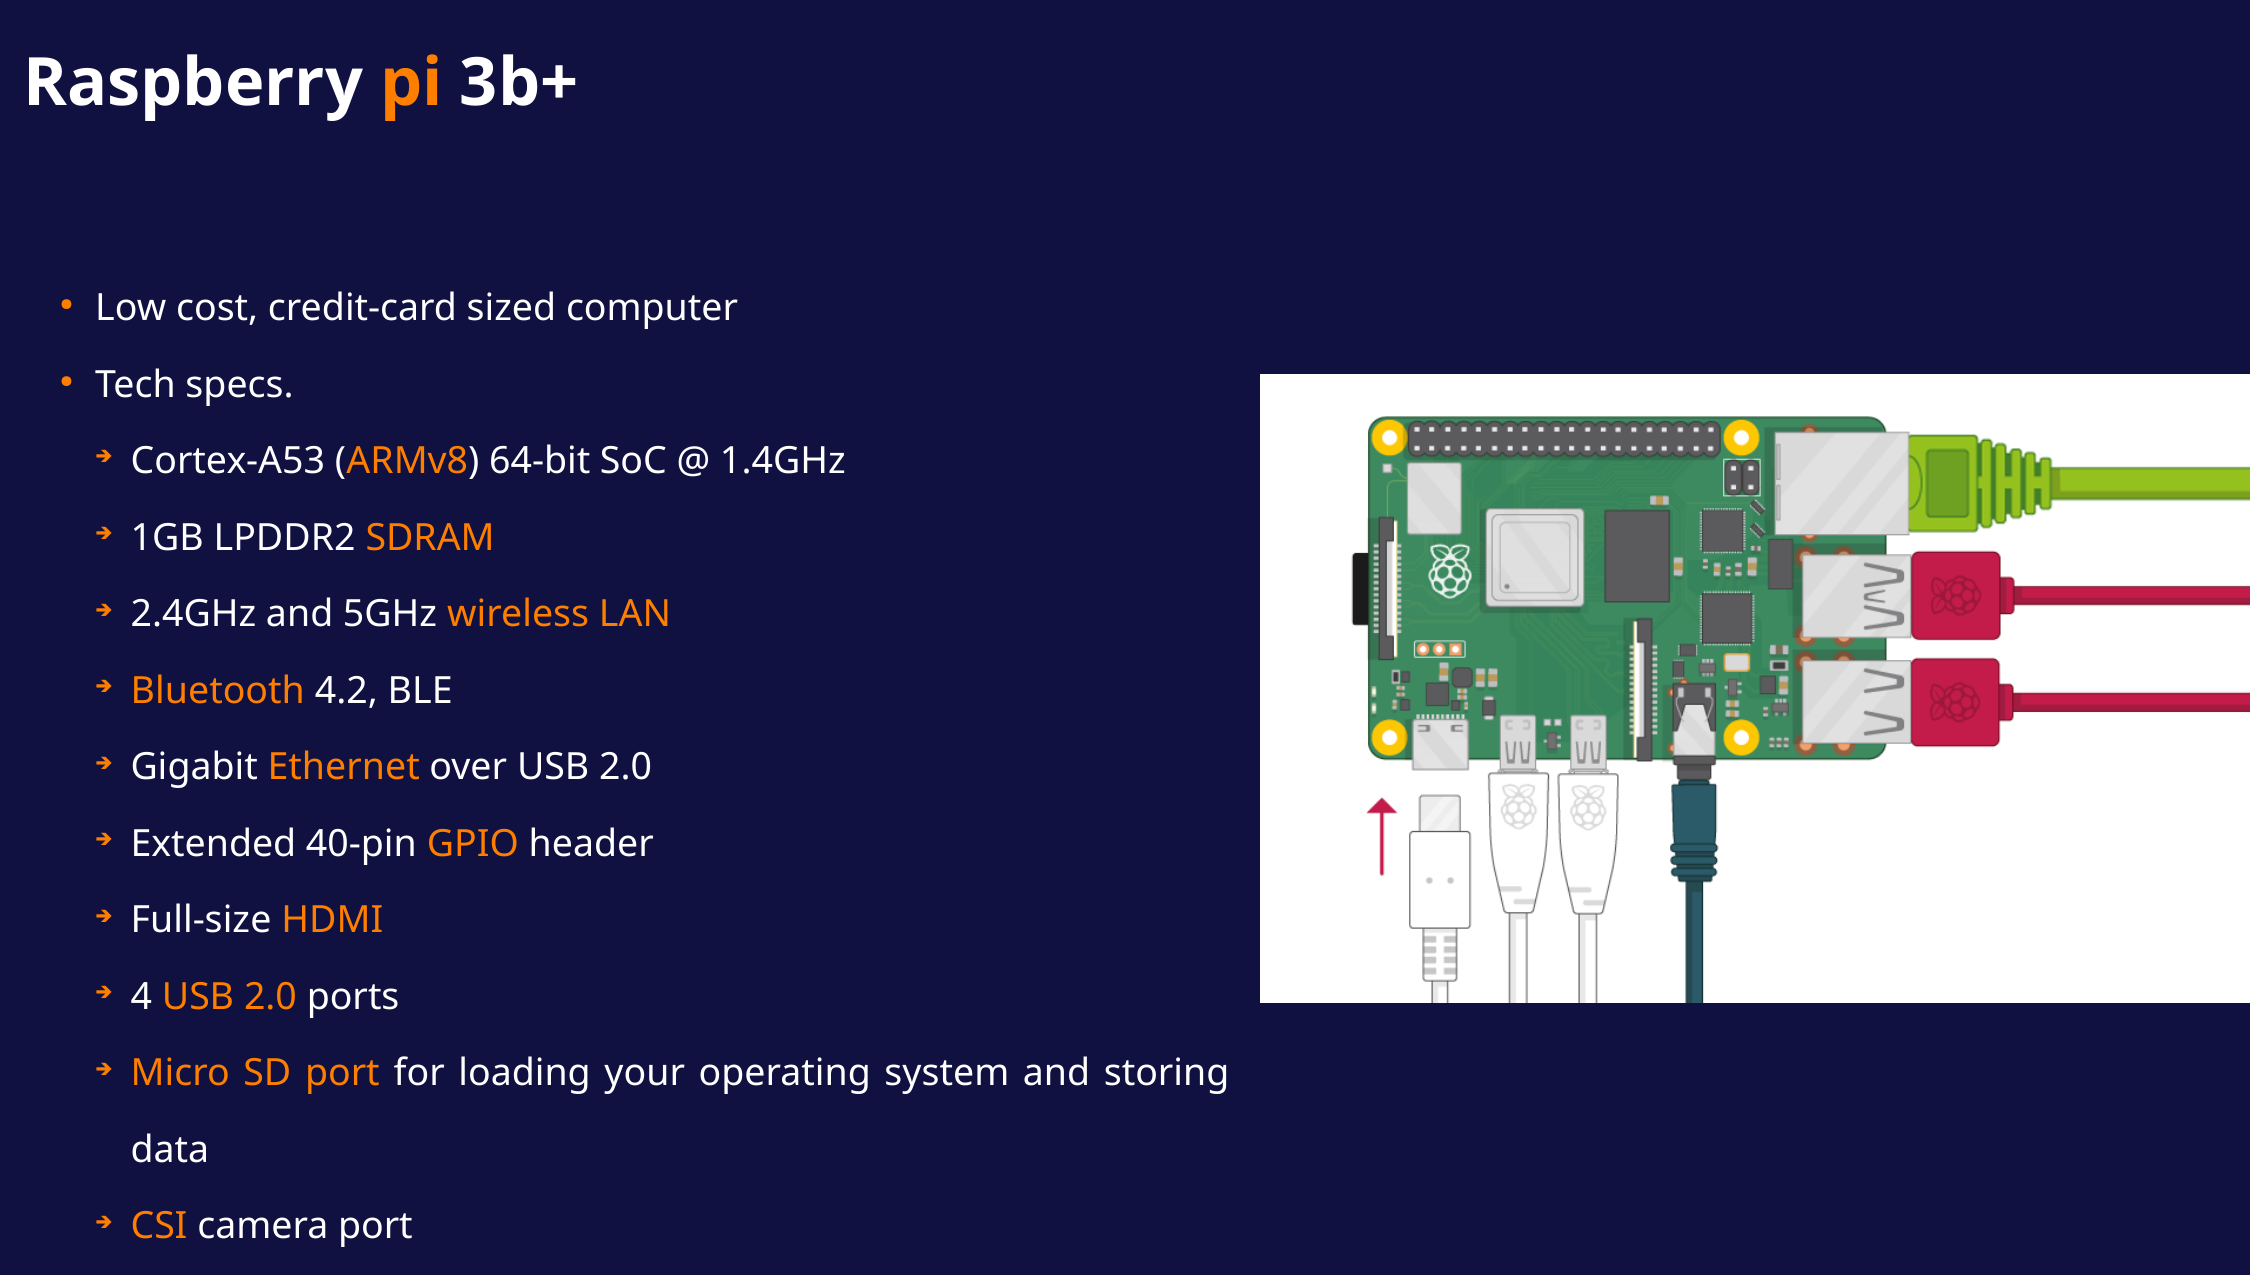

# Raspberry pi 3b+
Low cost, credit-card sized computer
Tech specs.
Cortex-A53 (ARMv8) 64-bit SoC @ 1.4GHz
1GB LPDDR2 SDRAM
2.4GHz and 5GHz wireless LAN
Bluetooth 4.2, BLE
Gigabit Ethernet over USB 2.0
Extended 40-pin GPIO header
Full-size HDMI
4 USB 2.0 ports
Micro SD port for loading your operating system and storing data
CSI camera port
DSI display port
Capable of running ROS2 utilities in UBUNTU-20.04